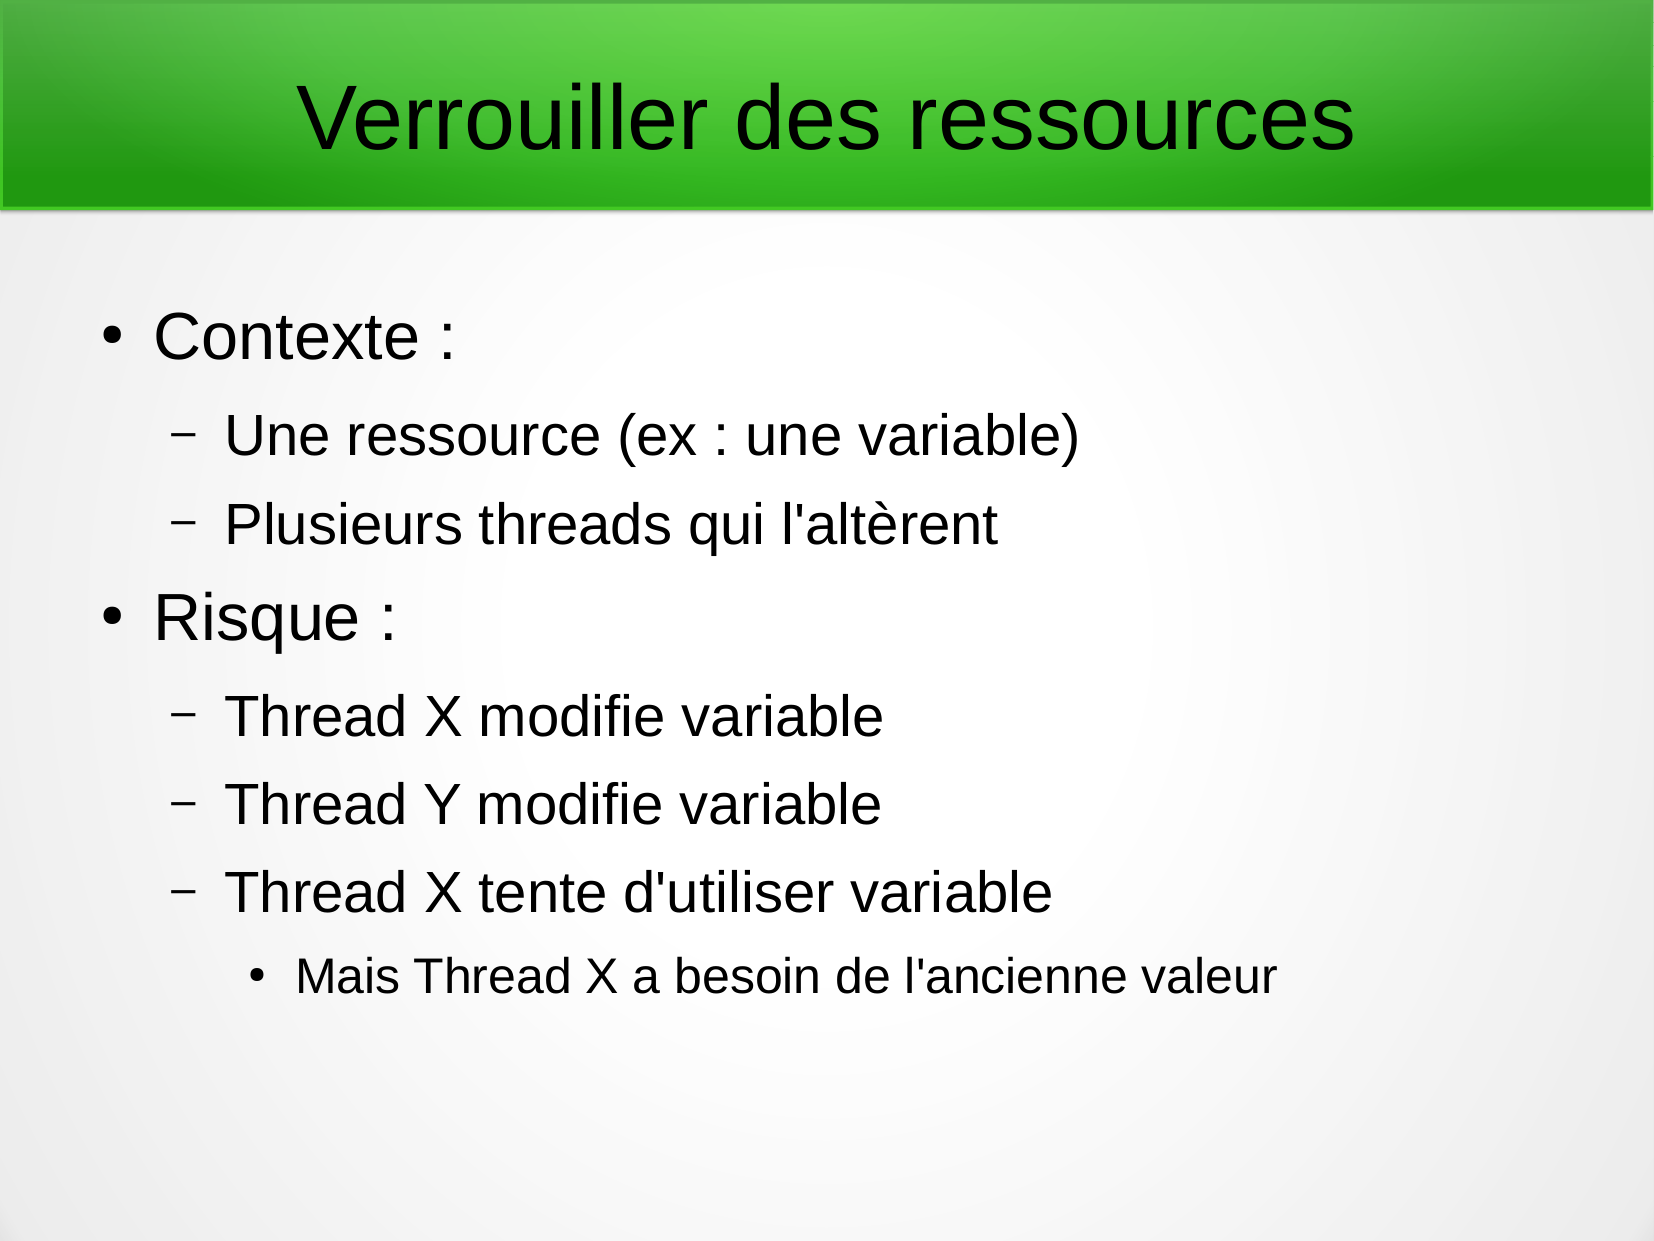

# Verrouiller des ressources
Contexte :
Une ressource (ex : une variable)
Plusieurs threads qui l'altèrent
Risque :
Thread X modifie variable
Thread Y modifie variable
Thread X tente d'utiliser variable
Mais Thread X a besoin de l'ancienne valeur